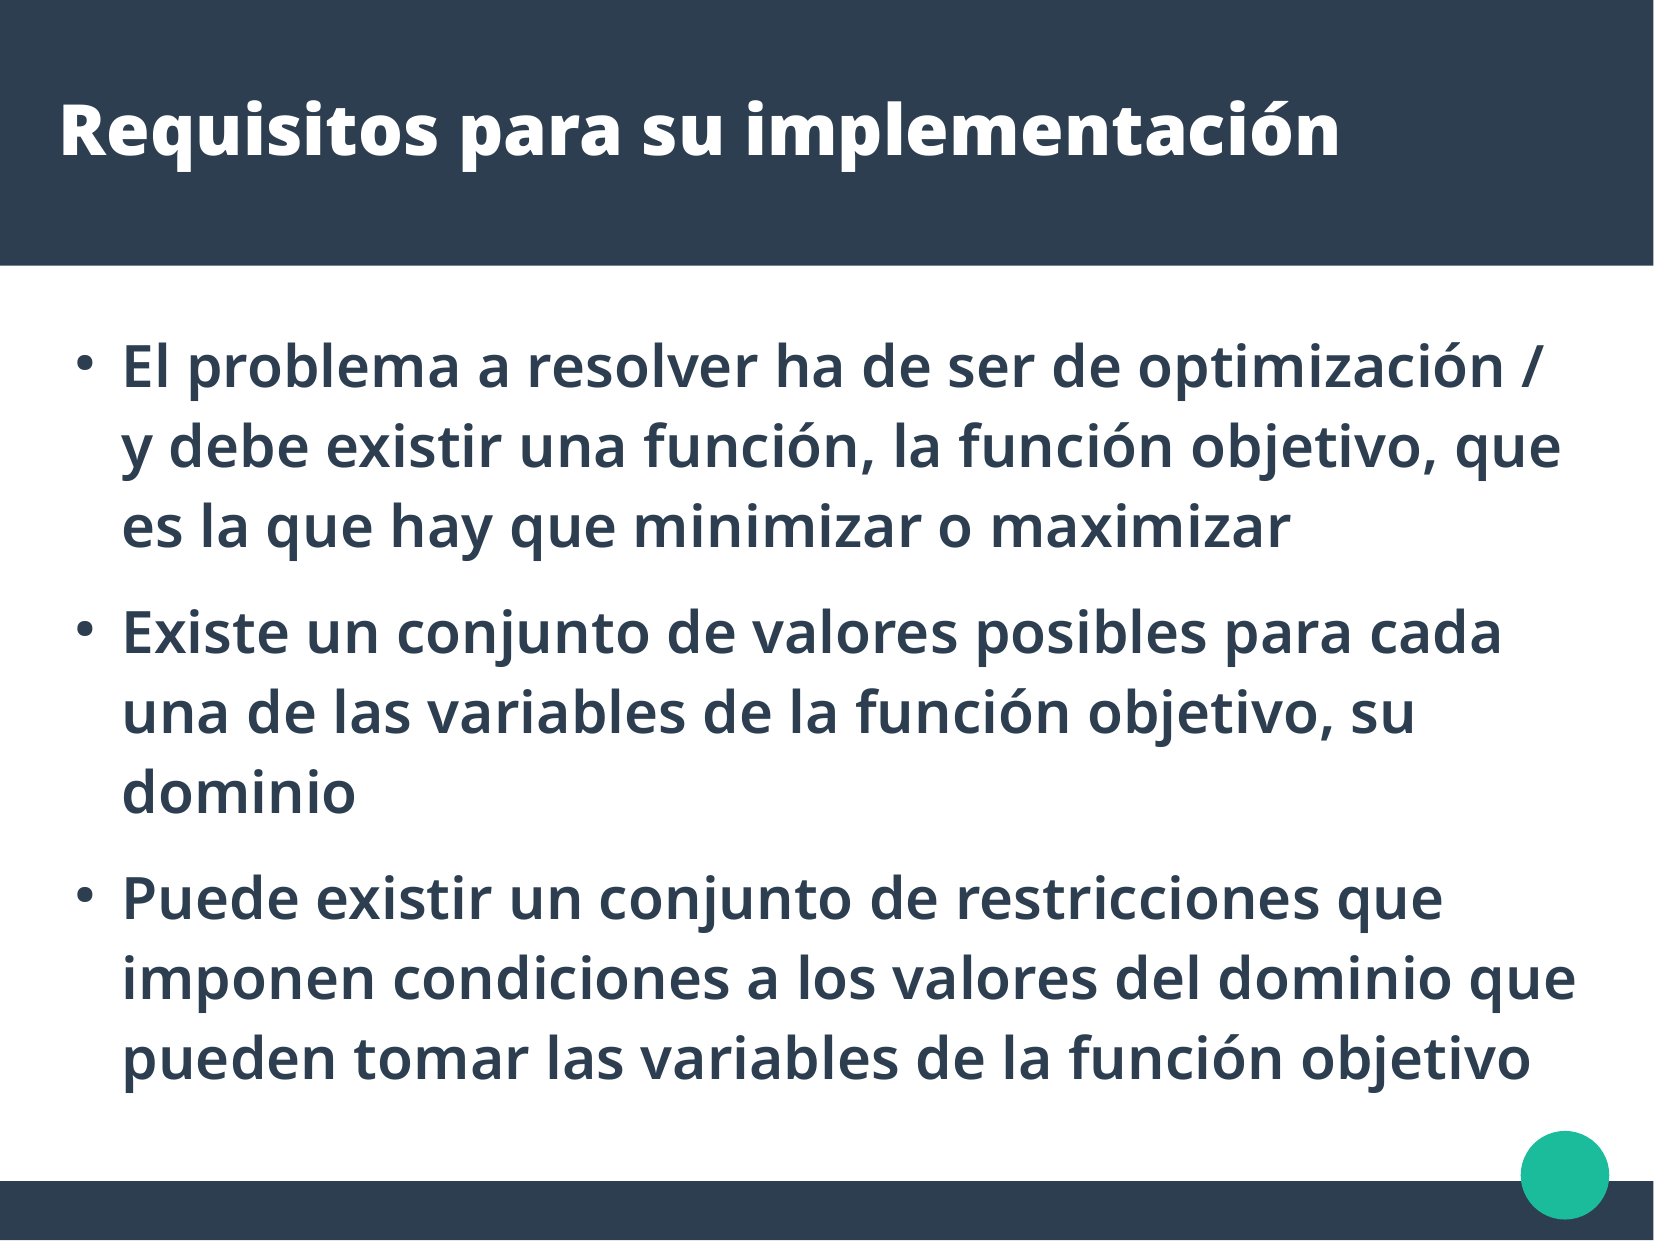

# Requisitos para su implementación
El problema a resolver ha de ser de optimización / y debe existir una función, la función objetivo, que es la que hay que minimizar o maximizar
Existe un conjunto de valores posibles para cada una de las variables de la función objetivo, su dominio
Puede existir un conjunto de restricciones que imponen condiciones a los valores del dominio que pueden tomar las variables de la función objetivo